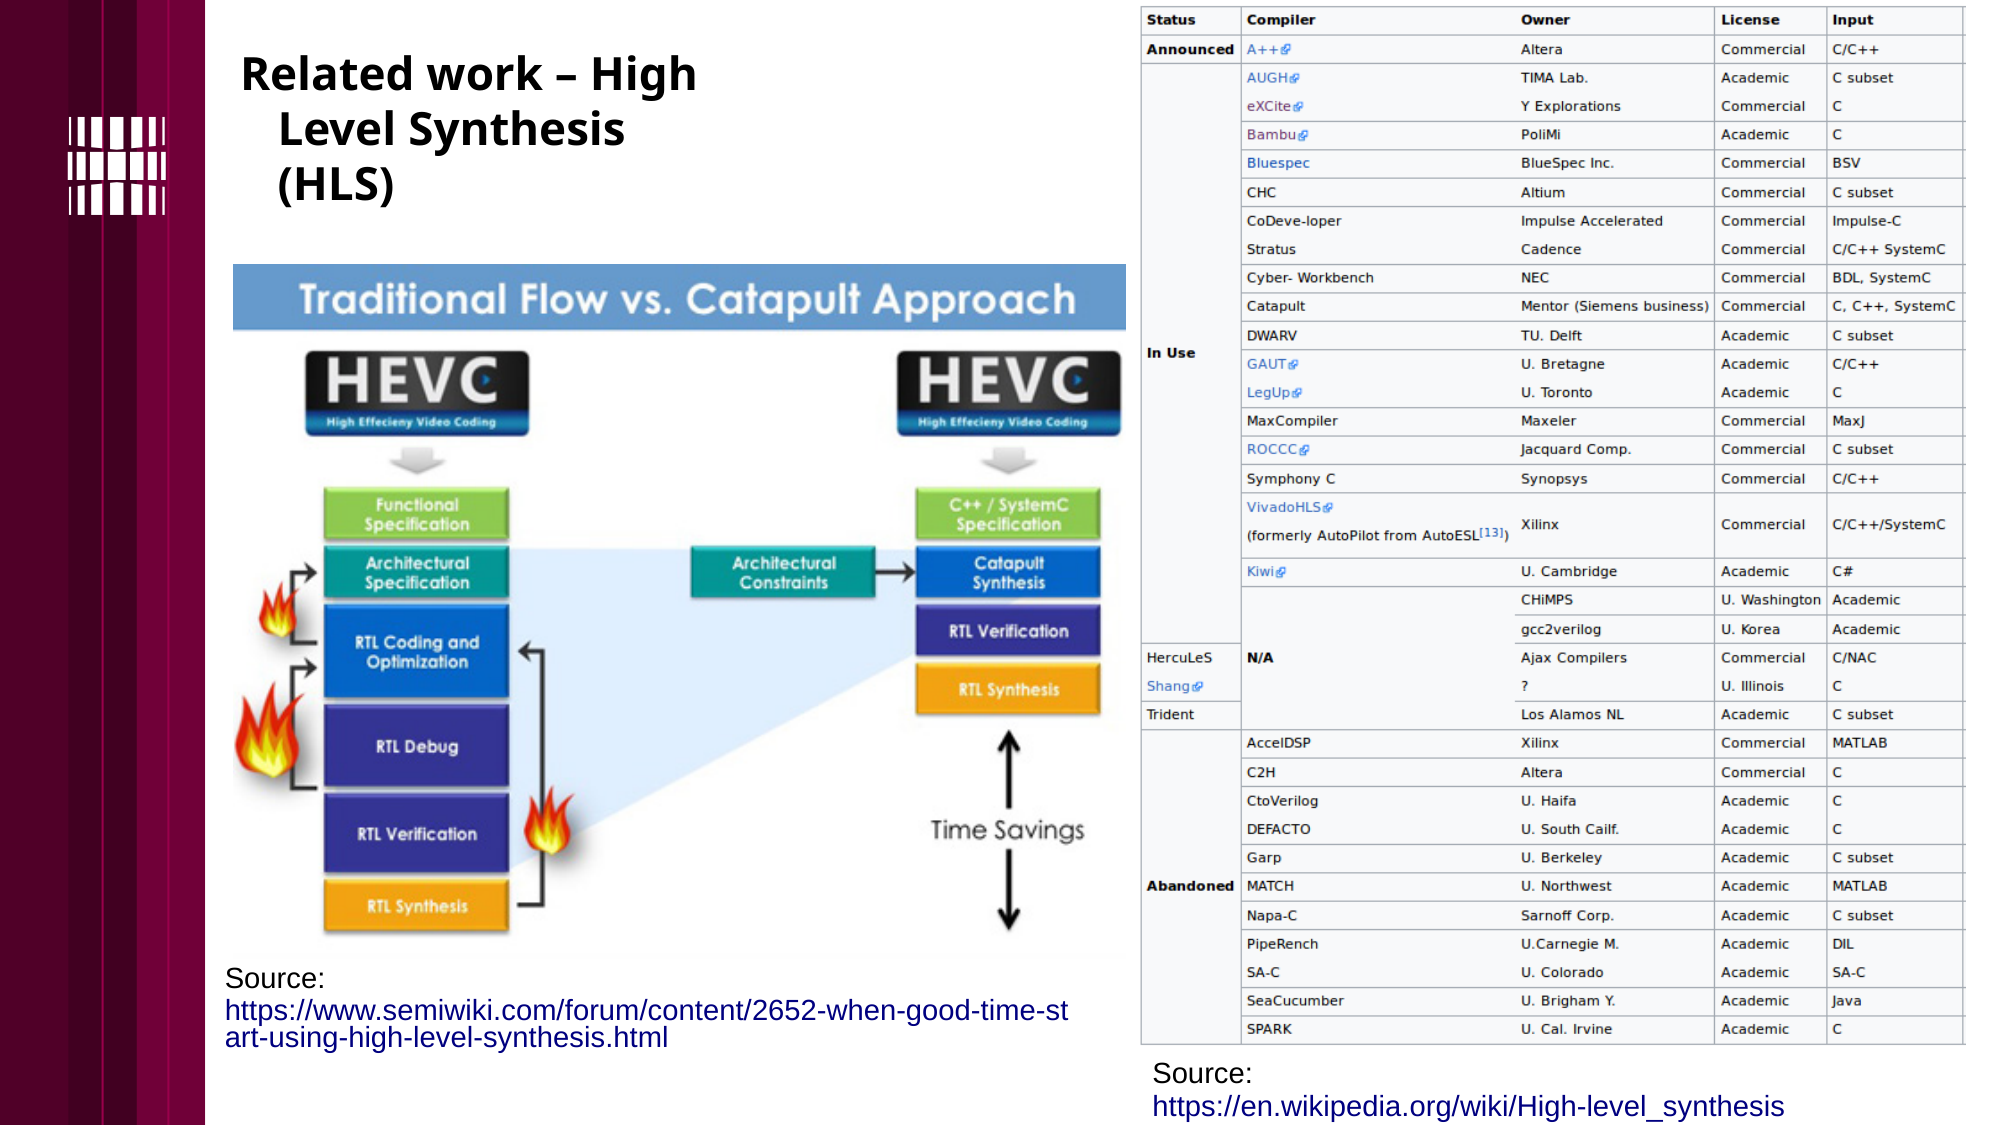

# Related work – High Level Synthesis (HLS)
Source:https://www.semiwiki.com/forum/content/2652-when-good-time-start-using-high-level-synthesis.html
Source:
https://en.wikipedia.org/wiki/High-level_synthesis